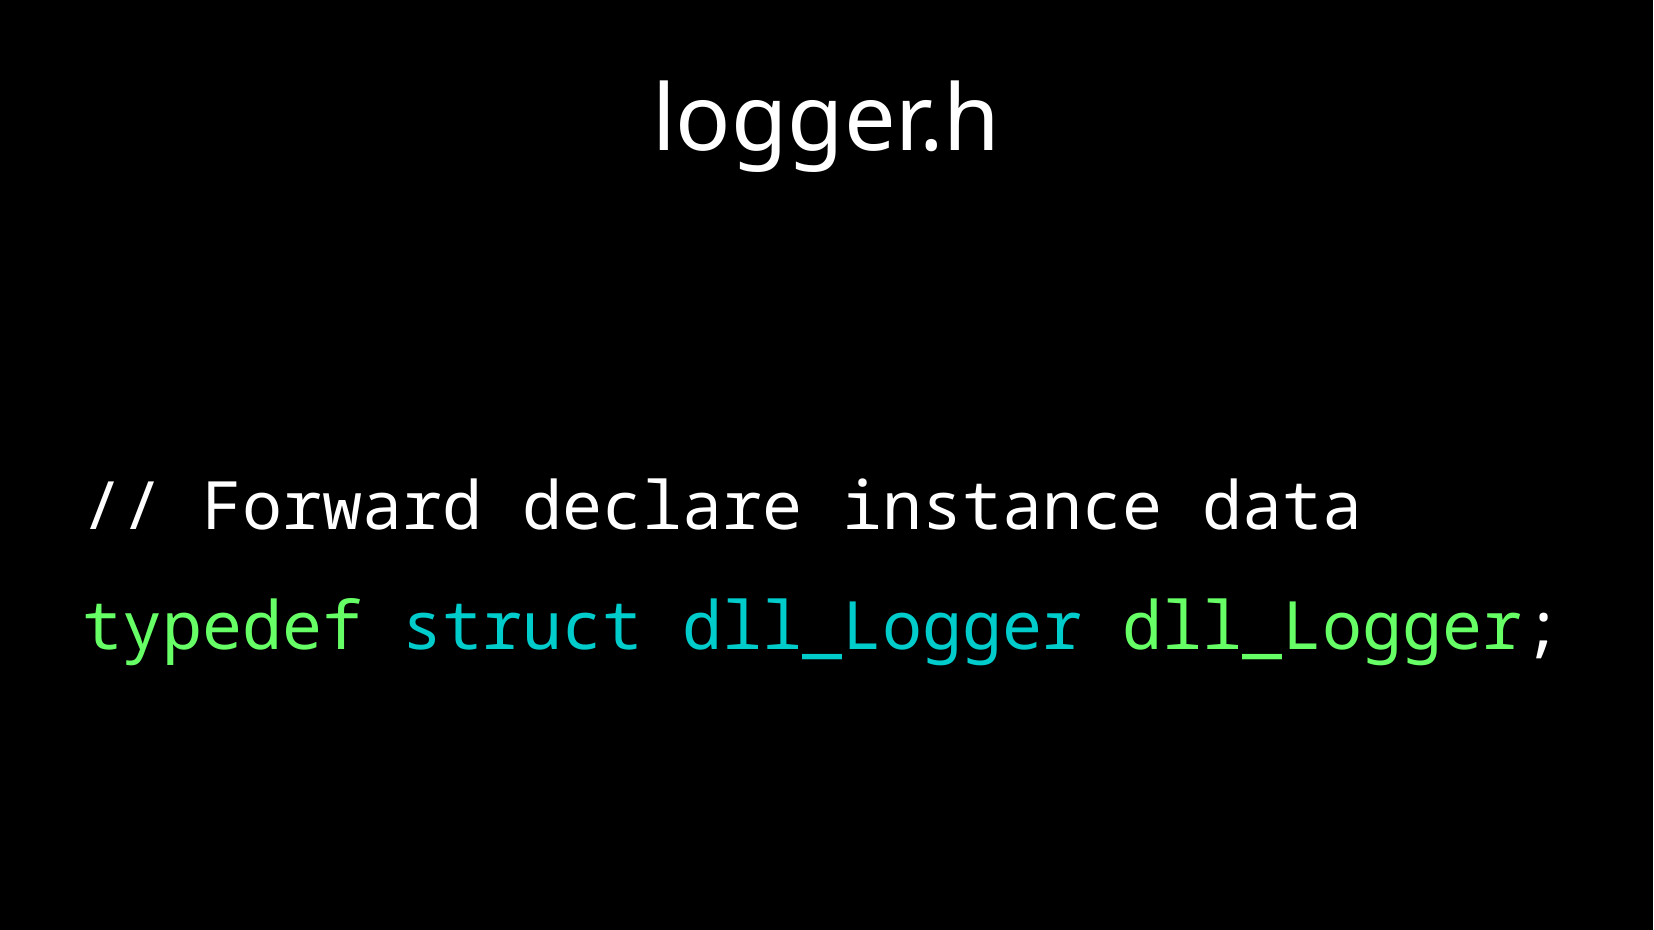

# logger.h
// Forward declare instance data
typedef struct dll_Logger dll_Logger;